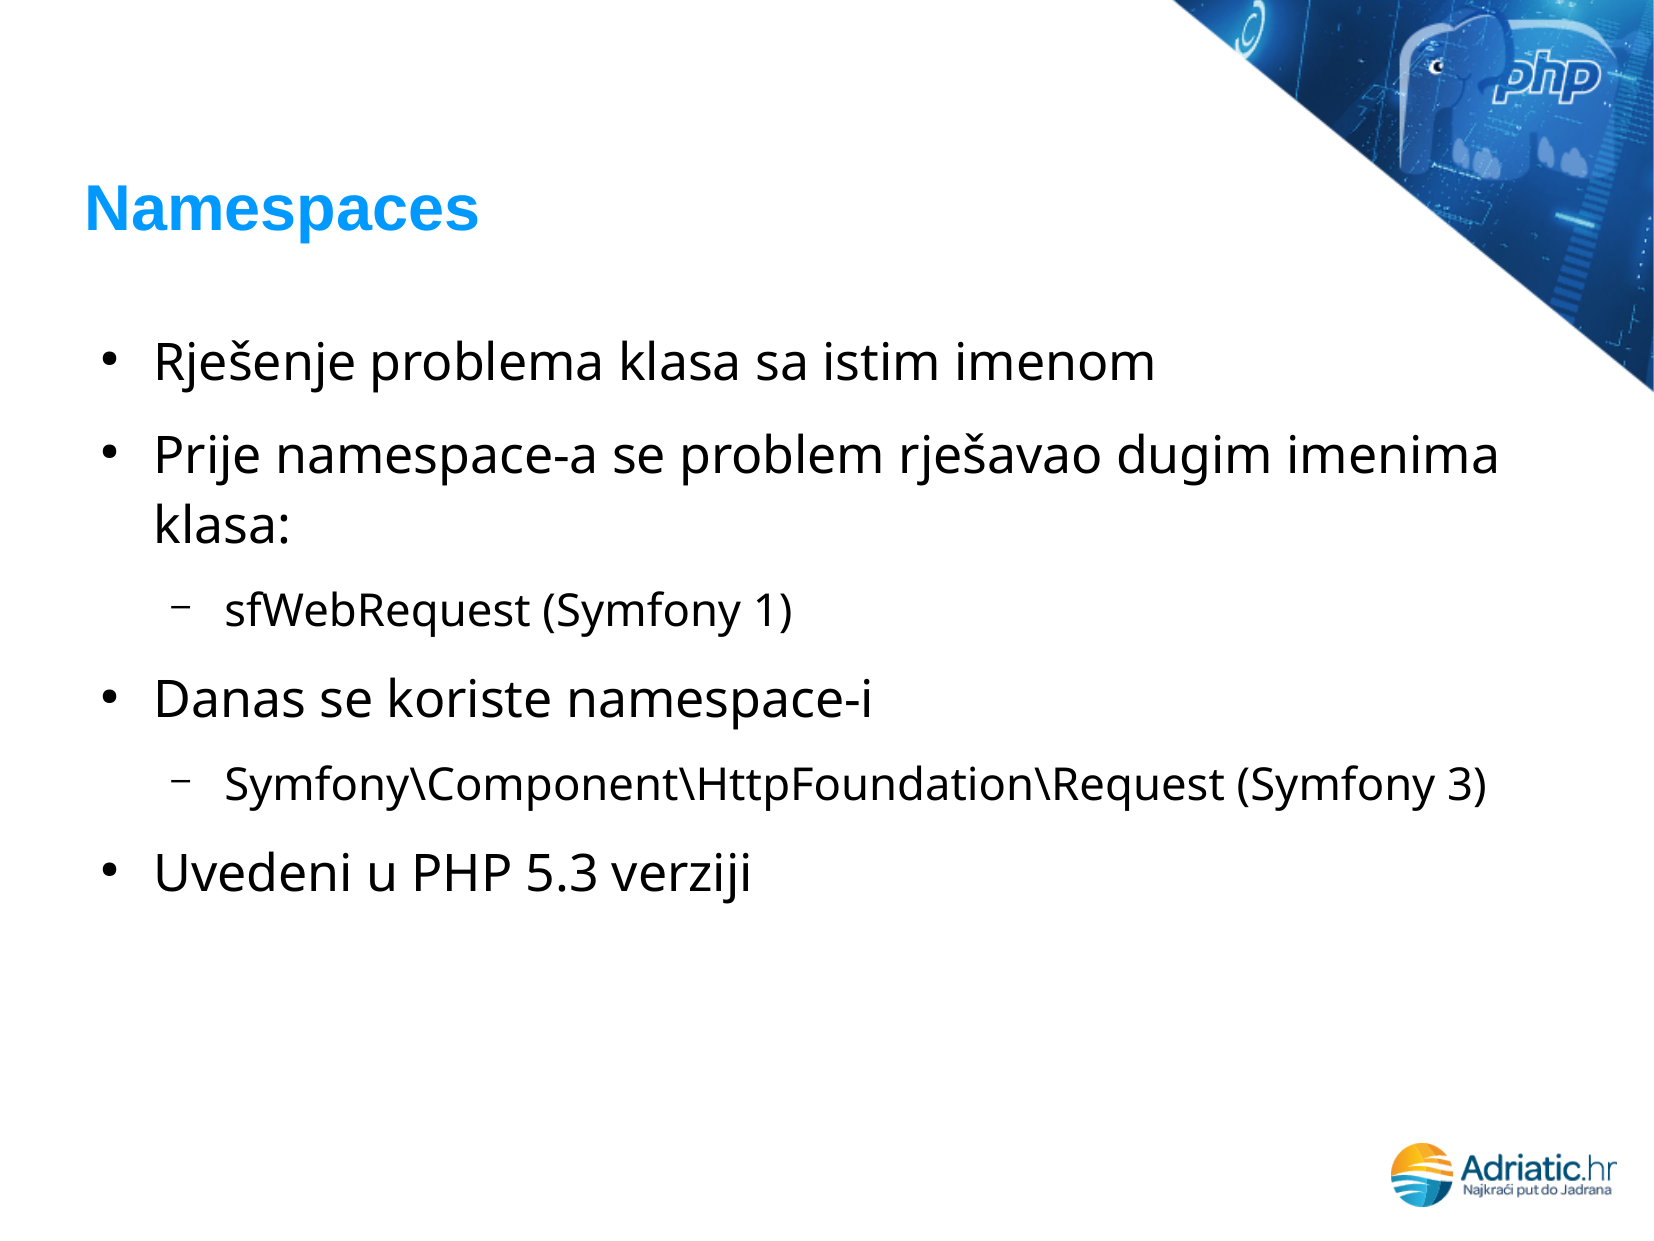

# Namespaces
Rješenje problema klasa sa istim imenom
Prije namespace-a se problem rješavao dugim imenima klasa:
sfWebRequest (Symfony 1)
Danas se koriste namespace-i
Symfony\Component\HttpFoundation\Request (Symfony 3)
Uvedeni u PHP 5.3 verziji